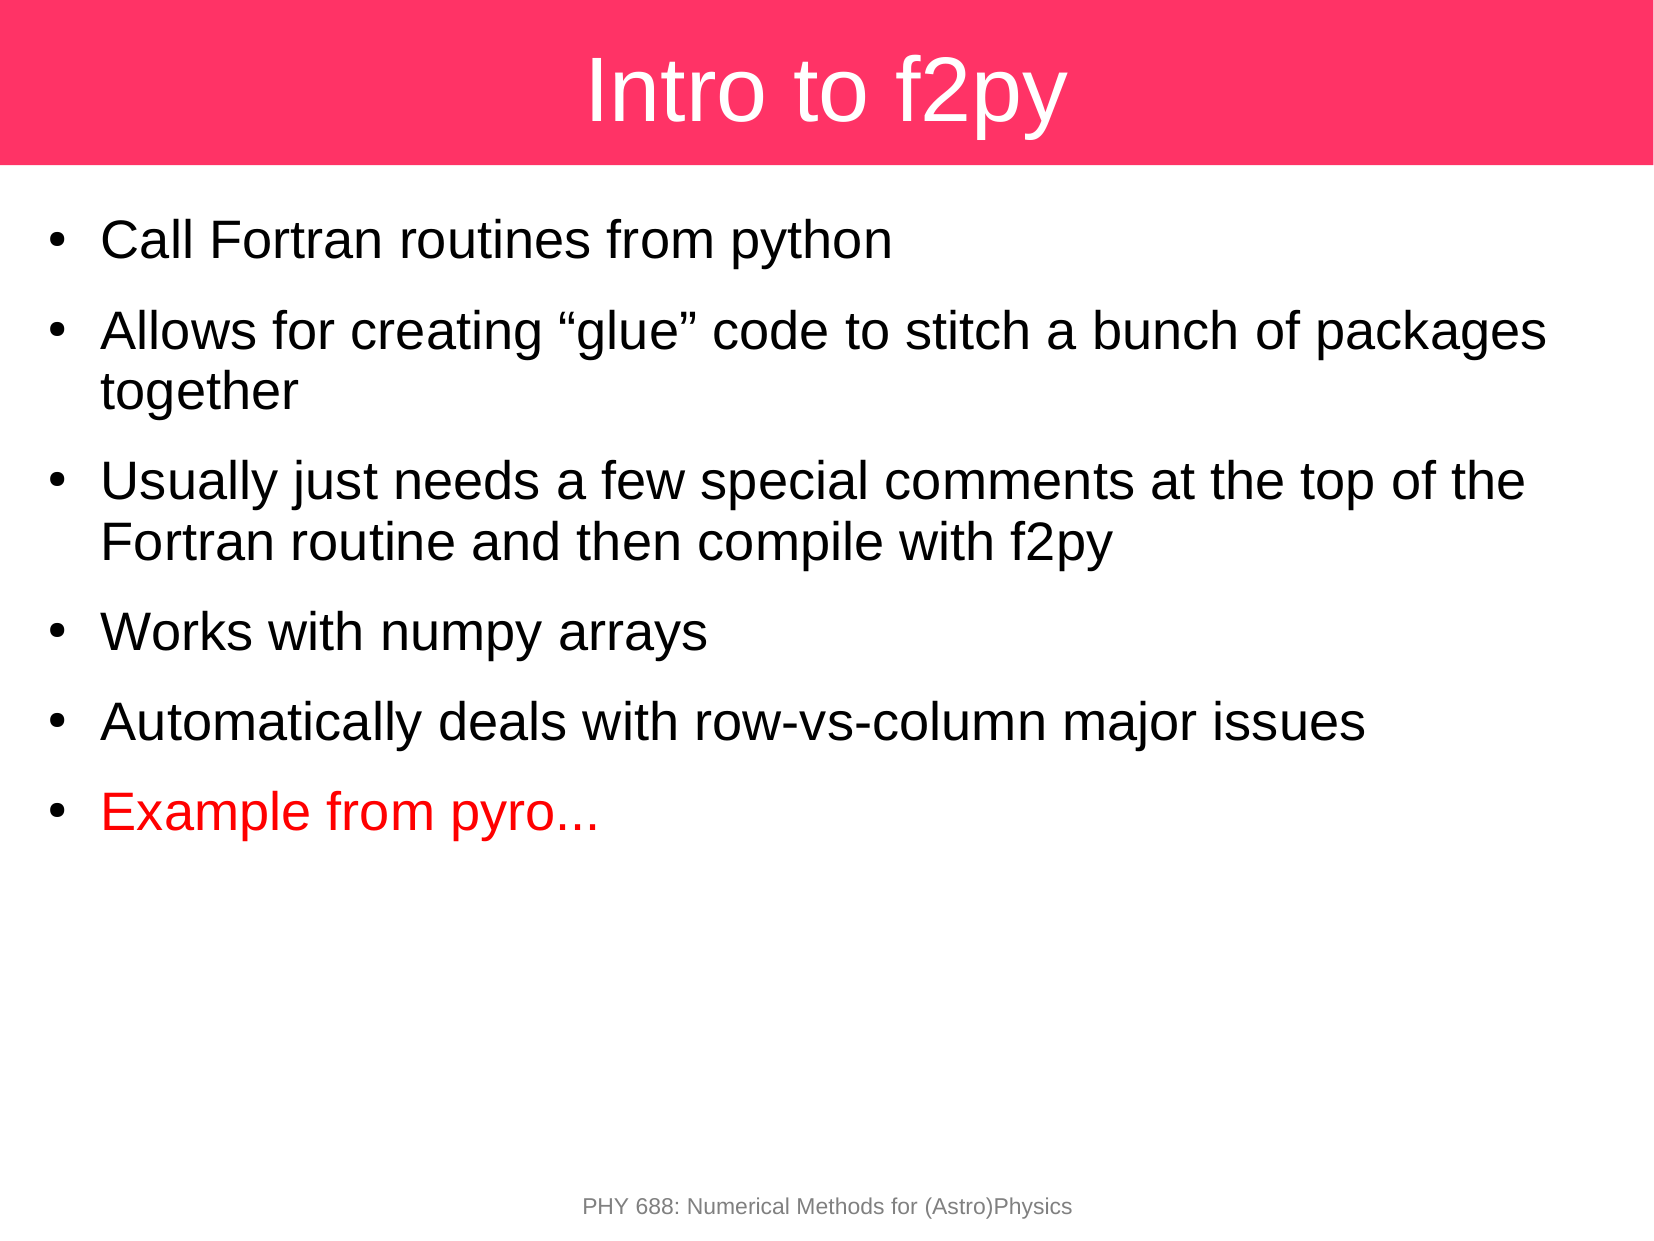

# Intro to f2py
Call Fortran routines from python
Allows for creating “glue” code to stitch a bunch of packages together
Usually just needs a few special comments at the top of the Fortran routine and then compile with f2py
Works with numpy arrays
Automatically deals with row-vs-column major issues
Example from pyro...